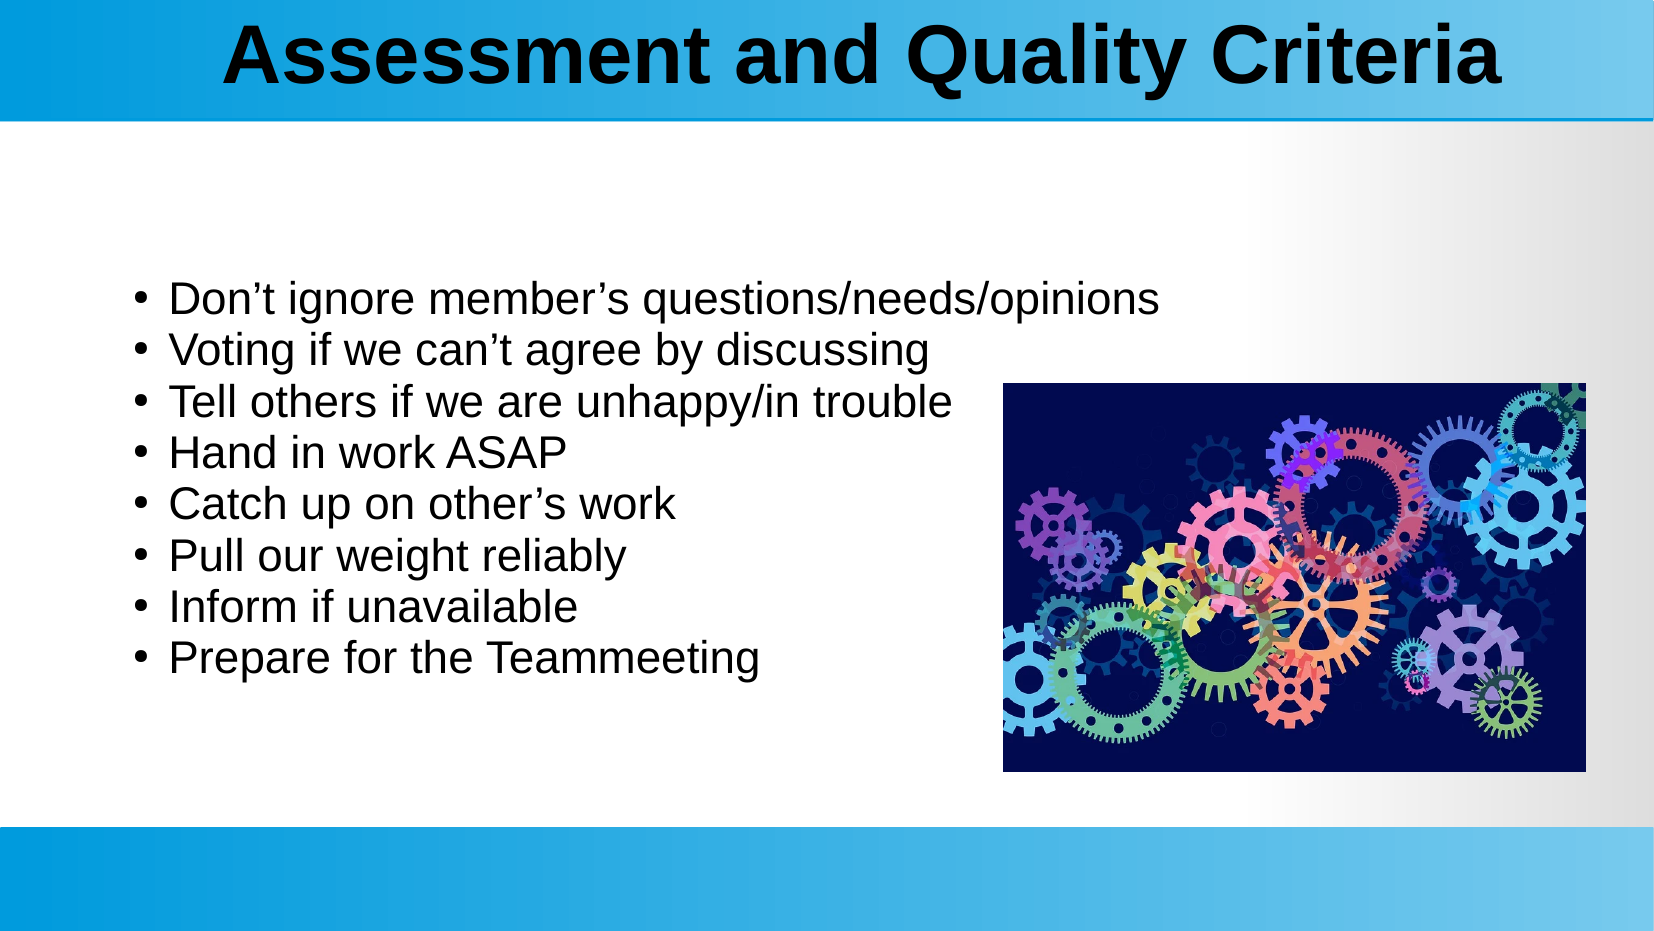

Assessment and Quality Criteria
Don’t ignore member’s questions/needs/opinions
Voting if we can’t agree by discussing
Tell others if we are unhappy/in trouble
Hand in work ASAP
Catch up on other’s work
Pull our weight reliably
Inform if unavailable
Prepare for the Teammeeting